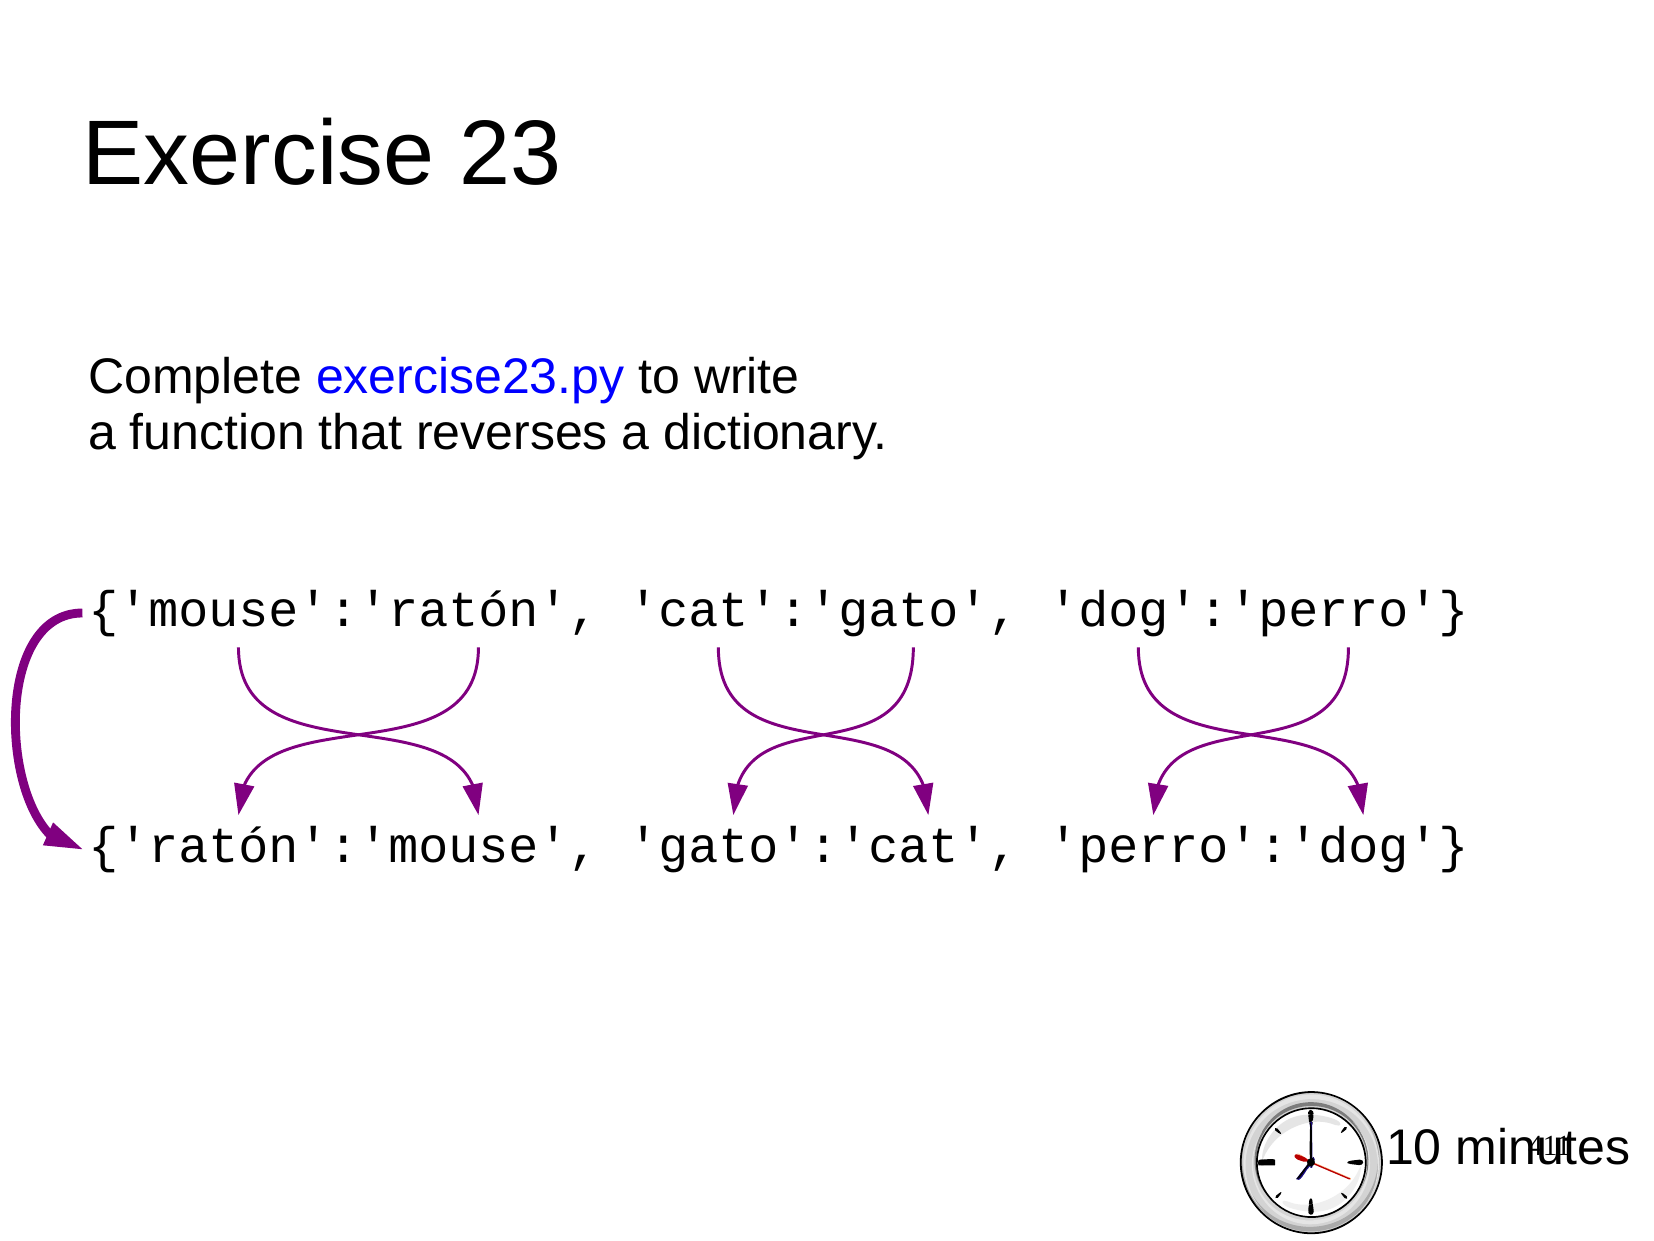

# Exercise 23
Complete exercise23.py to write
a function that reverses a dictionary.
{
'mouse':
'ratón',
'cat':
'gato',
'dog':
'perro'}
{
'ratón':
'mouse',
'gato':
'cat',
'perro'
:'dog'}
10 minutes
411